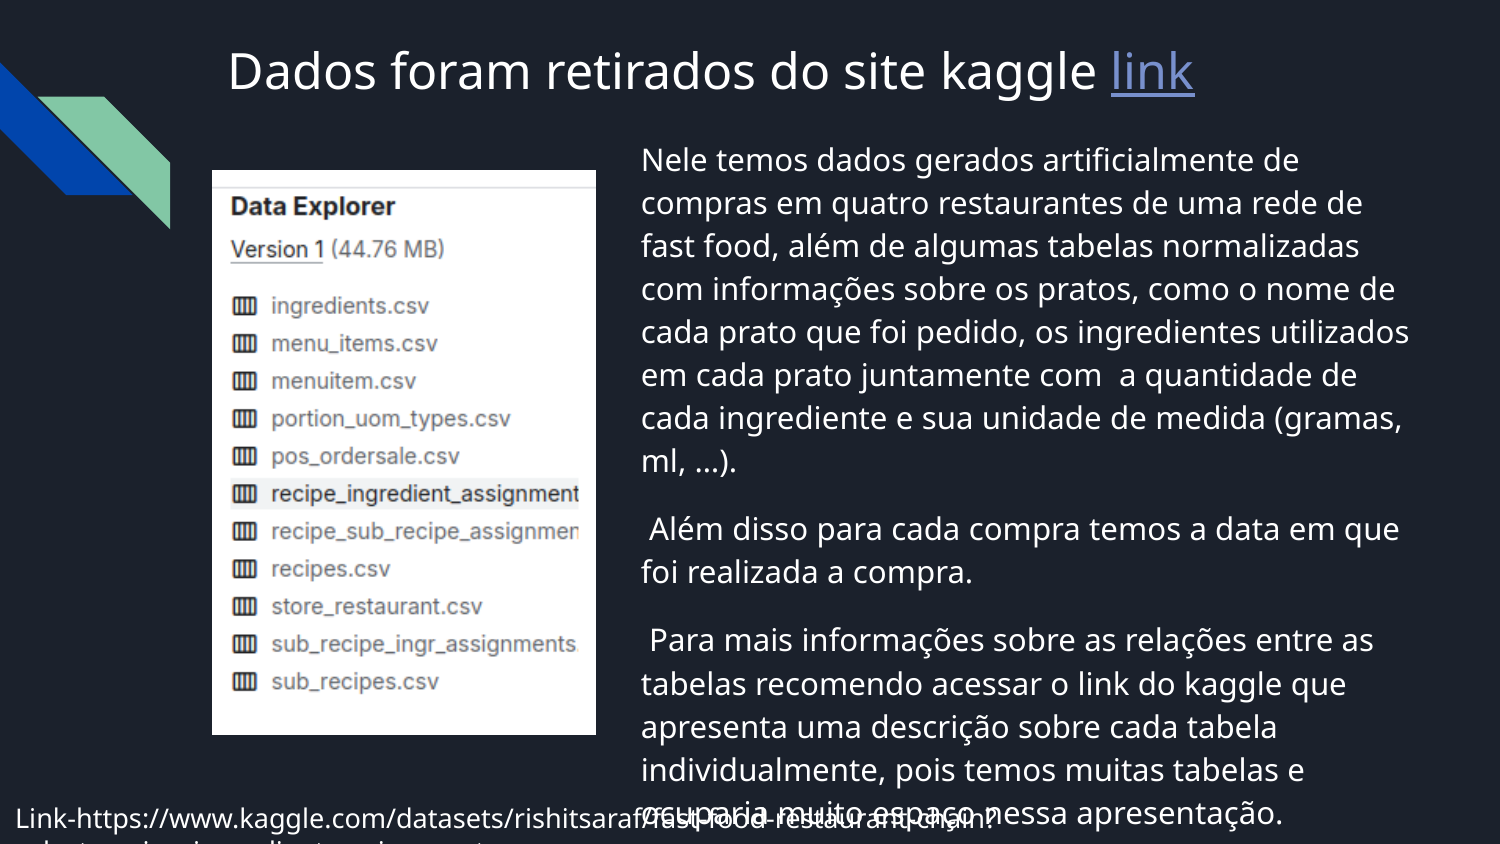

# Dados foram retirados do site kaggle link
Nele temos dados gerados artificialmente de compras em quatro restaurantes de uma rede de fast food, além de algumas tabelas normalizadas com informações sobre os pratos, como o nome de cada prato que foi pedido, os ingredientes utilizados em cada prato juntamente com a quantidade de cada ingrediente e sua unidade de medida (gramas, ml, …).
 Além disso para cada compra temos a data em que foi realizada a compra.
 Para mais informações sobre as relações entre as tabelas recomendo acessar o link do kaggle que apresenta uma descrição sobre cada tabela individualmente, pois temos muitas tabelas e ocuparia muito espaço nessa apresentação.
Link-https://www.kaggle.com/datasets/rishitsaraf/fast-food-restaurant-chain?select=recipe_ingredient_assignments.csv